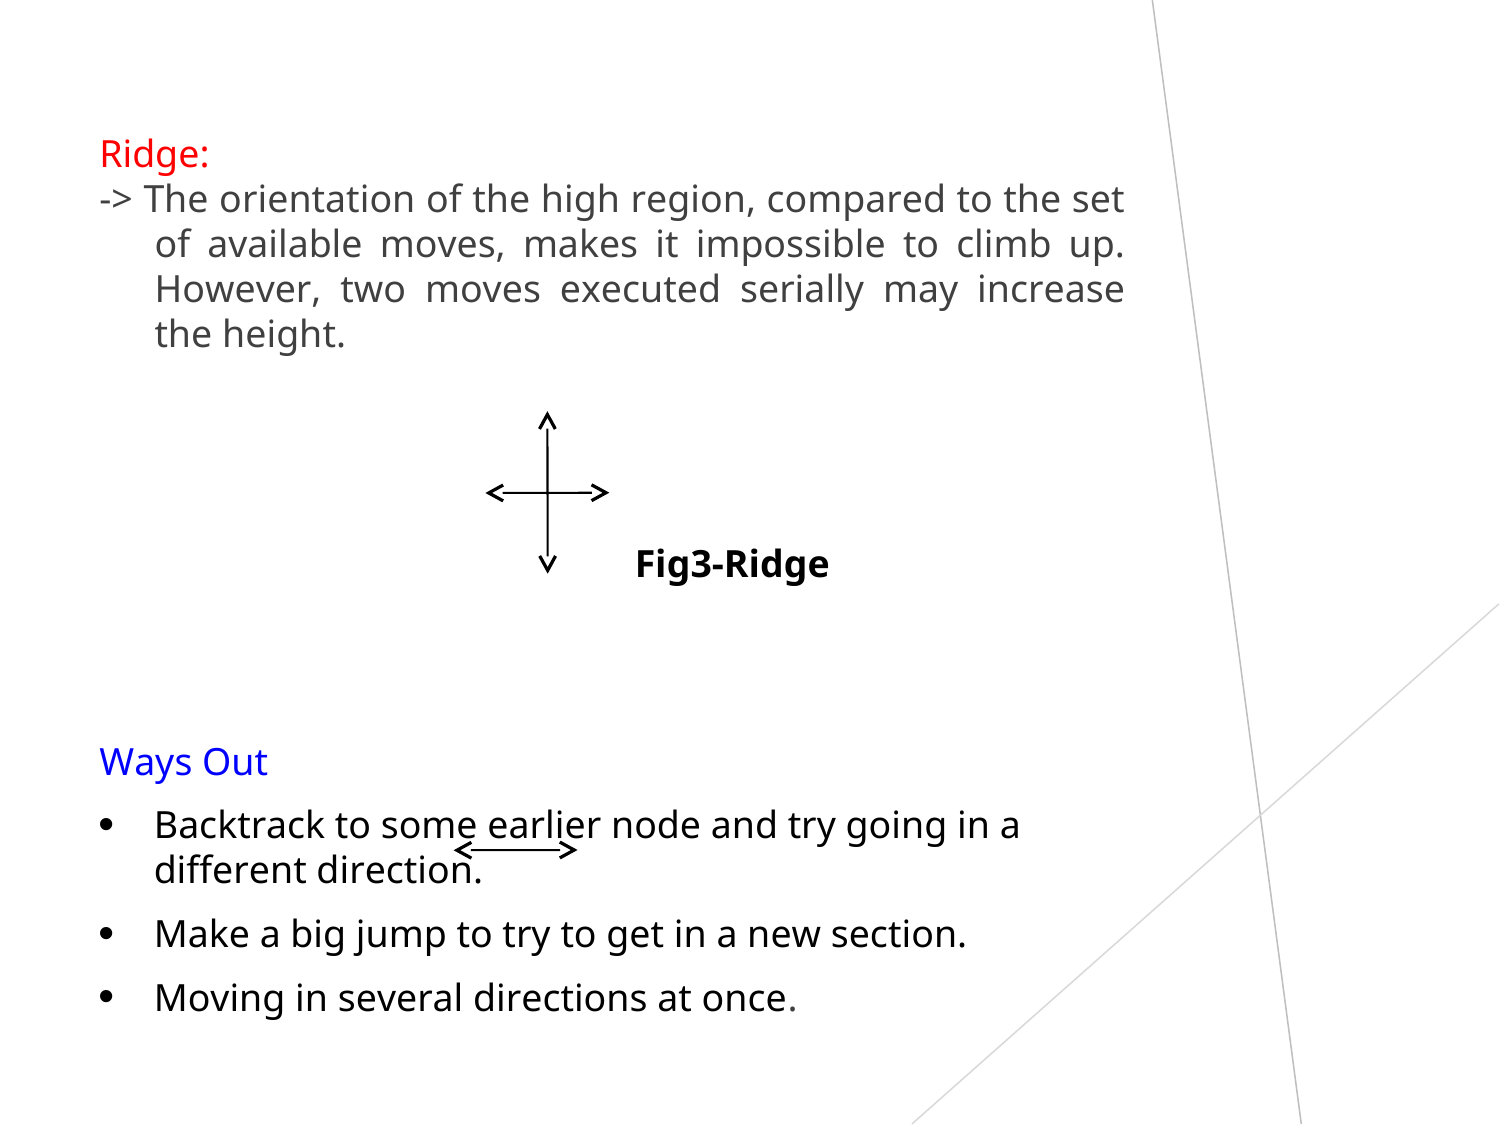

Ridge:
-> The orientation of the high region, compared to the set of available moves, makes it impossible to climb up. However, two moves executed serially may increase the height.
Ways Out
Backtrack to some earlier node and try going in a different direction.
Make a big jump to try to get in a new section.
Moving in several directions at once.
Fig3-Ridge